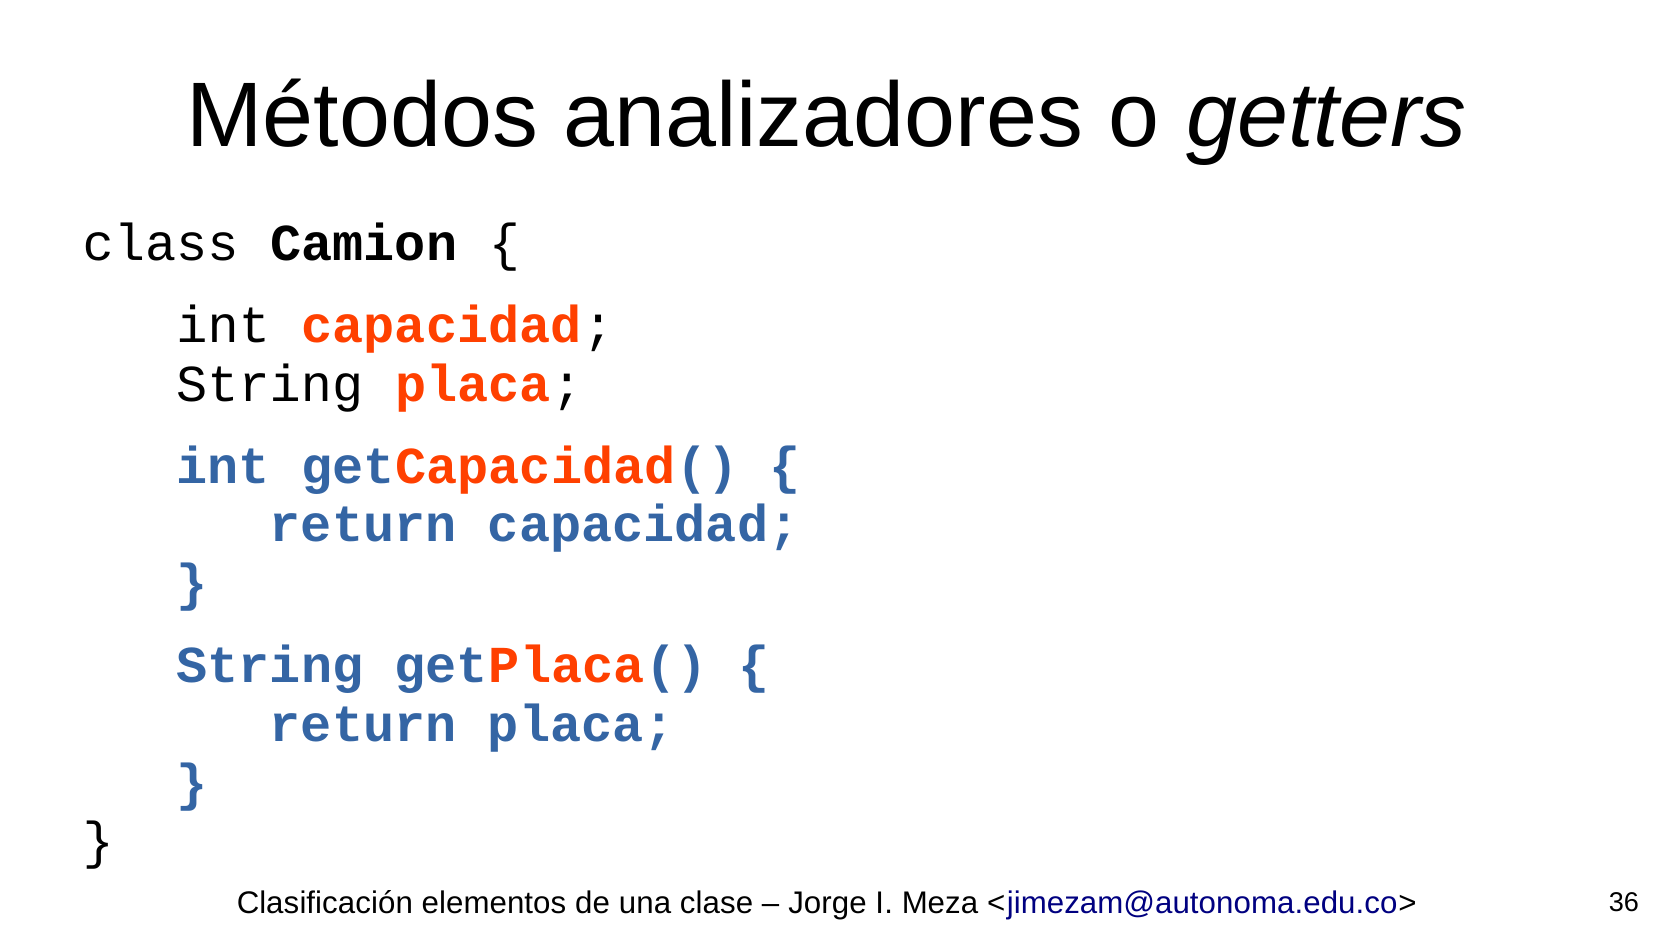

# Métodos analizadores o getters
class Camion {
 int capacidad;
 String placa;
 int getCapacidad() {
 return capacidad;
 }
 String getPlaca() {
 return placa;
 }
}